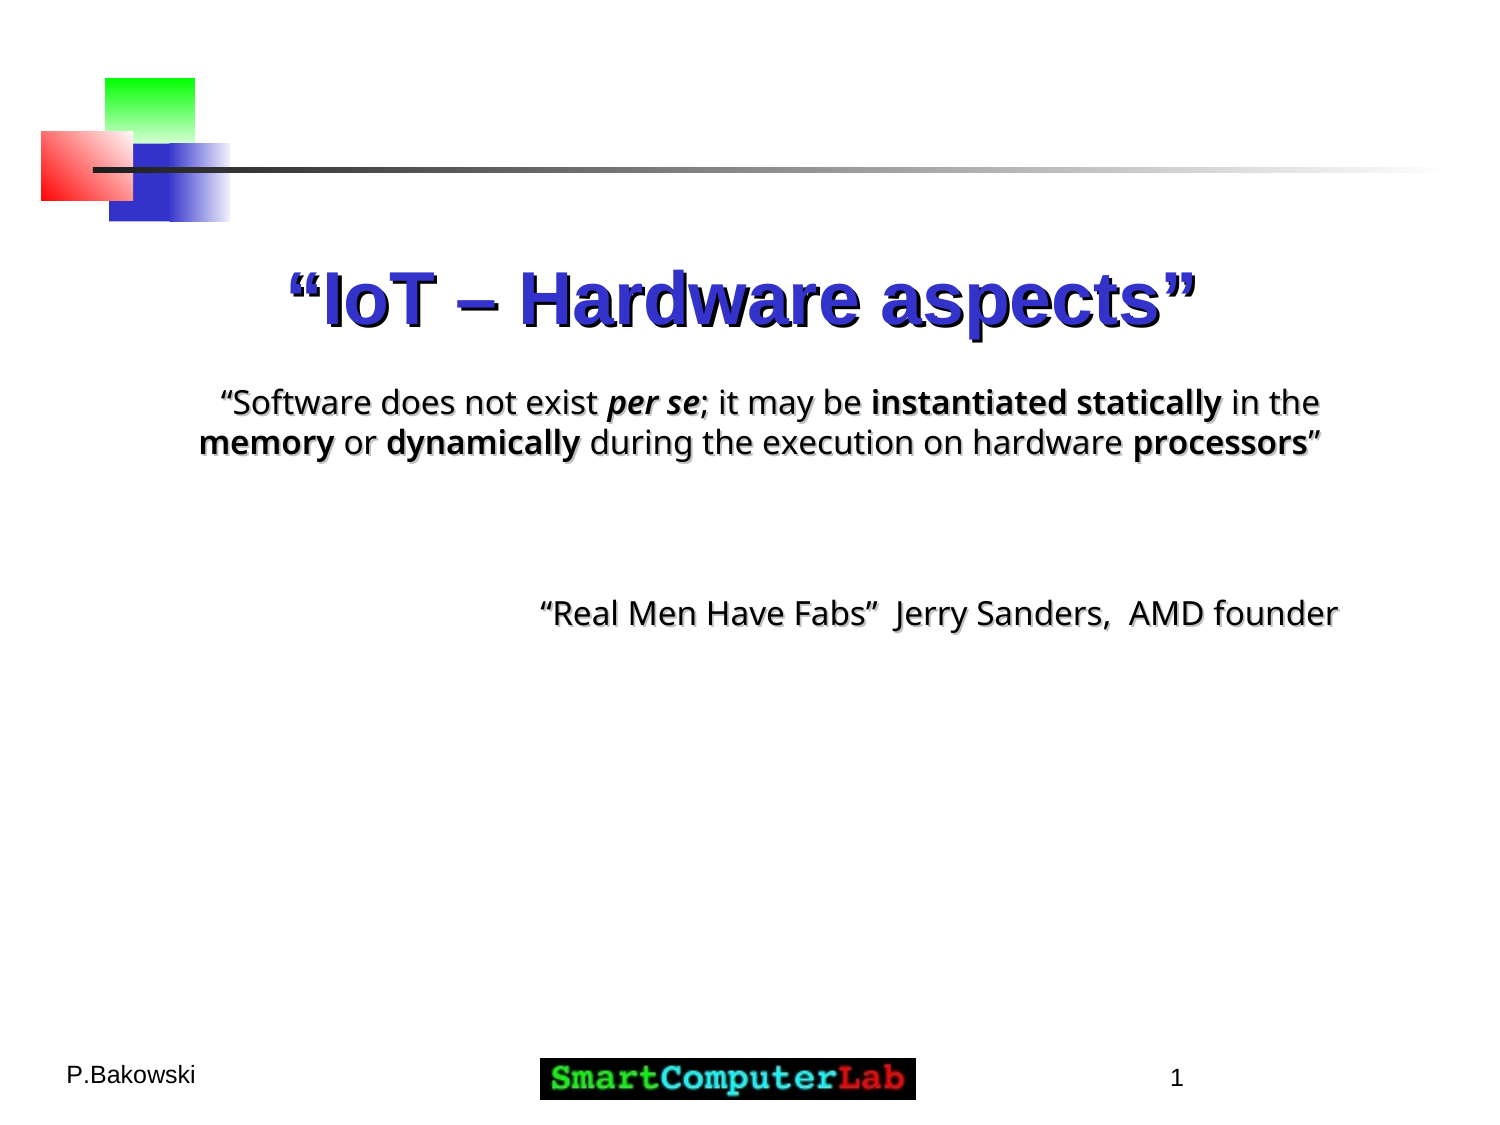

# “IoT – Hardware aspects”
“Software does not exist per se; it may be instantiated statically in the memory or dynamically during the execution on hardware processors”
“Real Men Have Fabs” Jerry Sanders, AMD founder
1